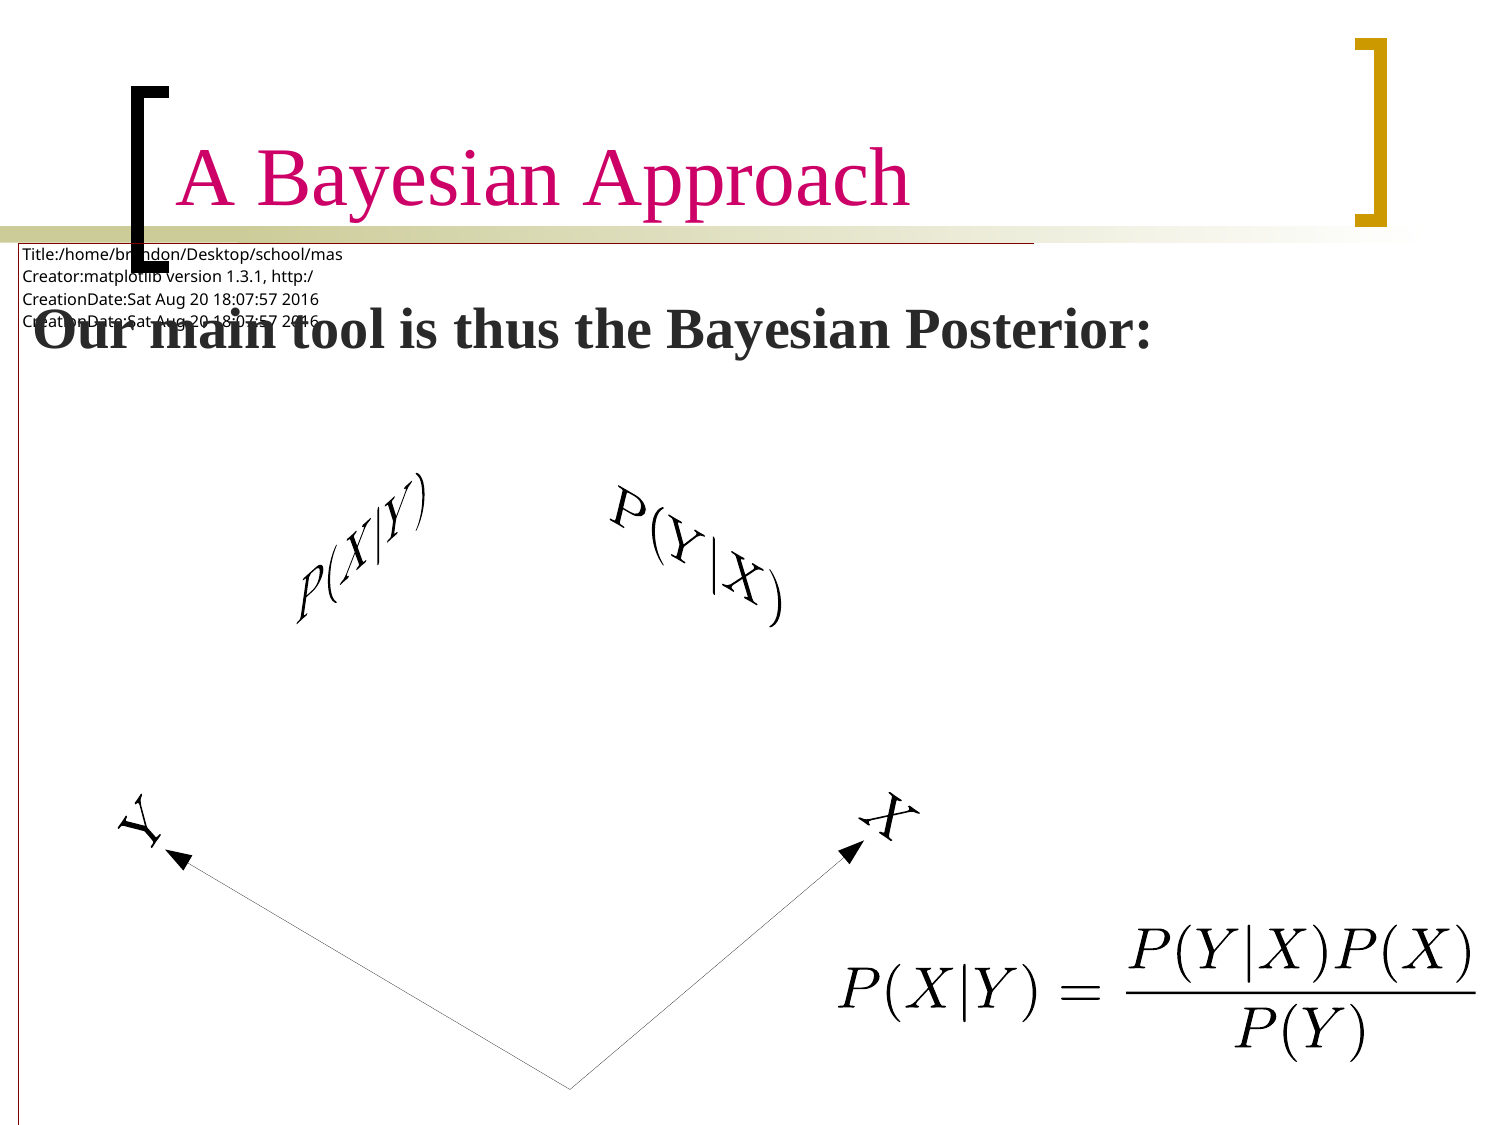

# A Bayesian Approach
Our main tool is thus the Bayesian Posterior: